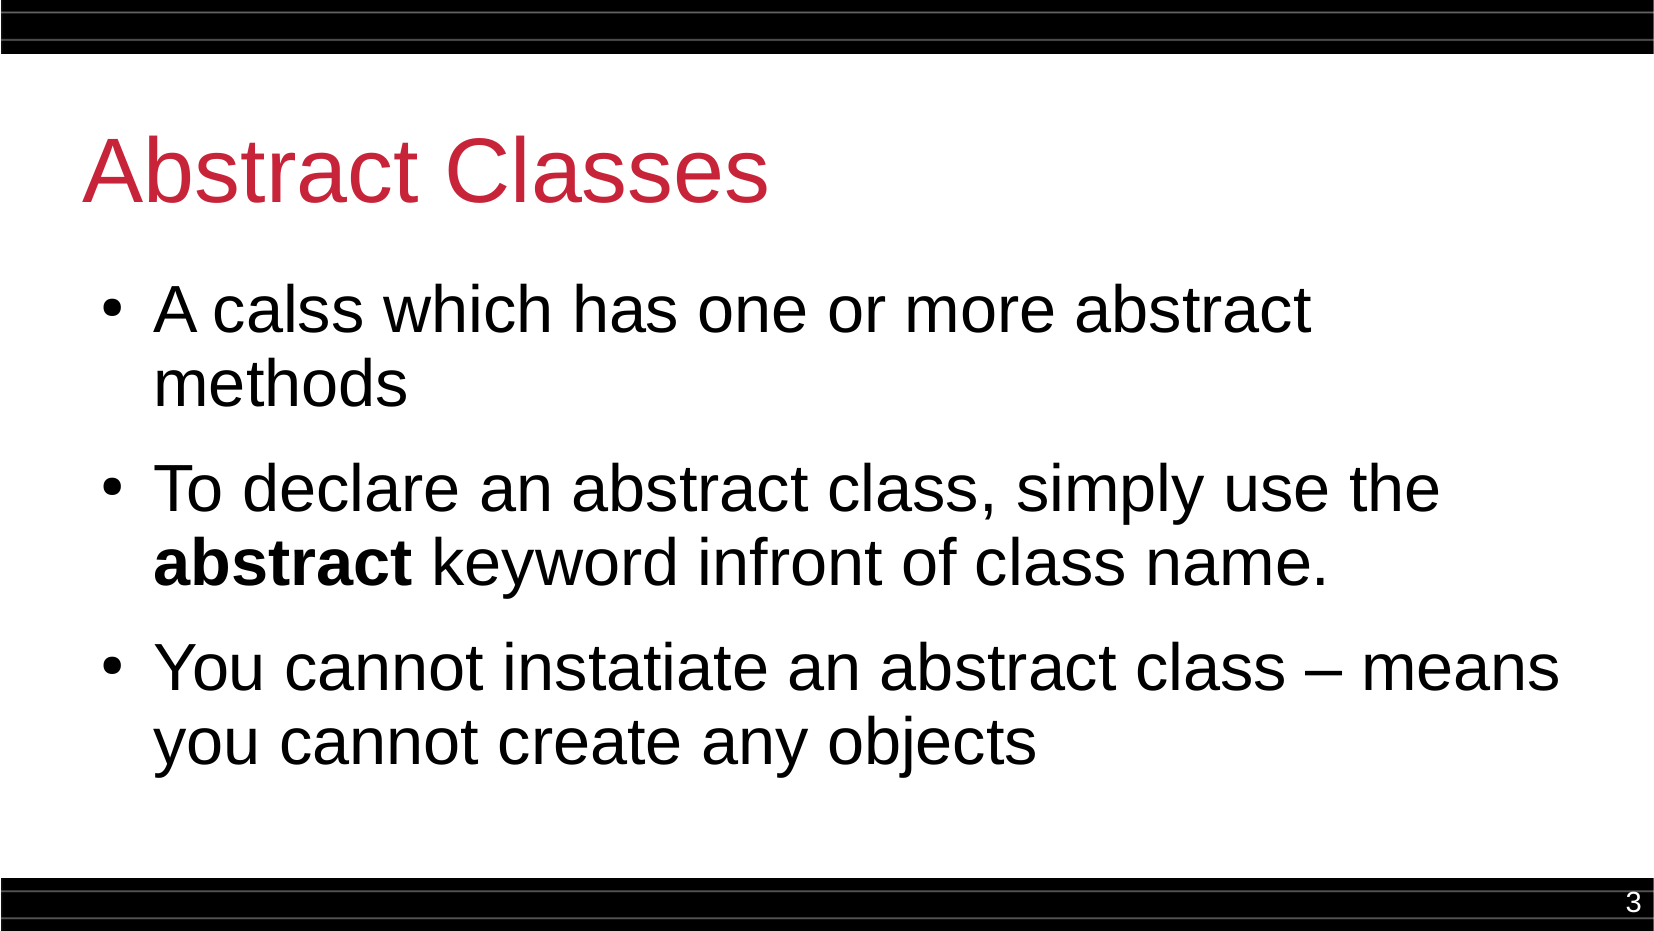

# Abstract Classes
A calss which has one or more abstract methods
To declare an abstract class, simply use the abstract keyword infront of class name.
You cannot instatiate an abstract class – means you cannot create any objects